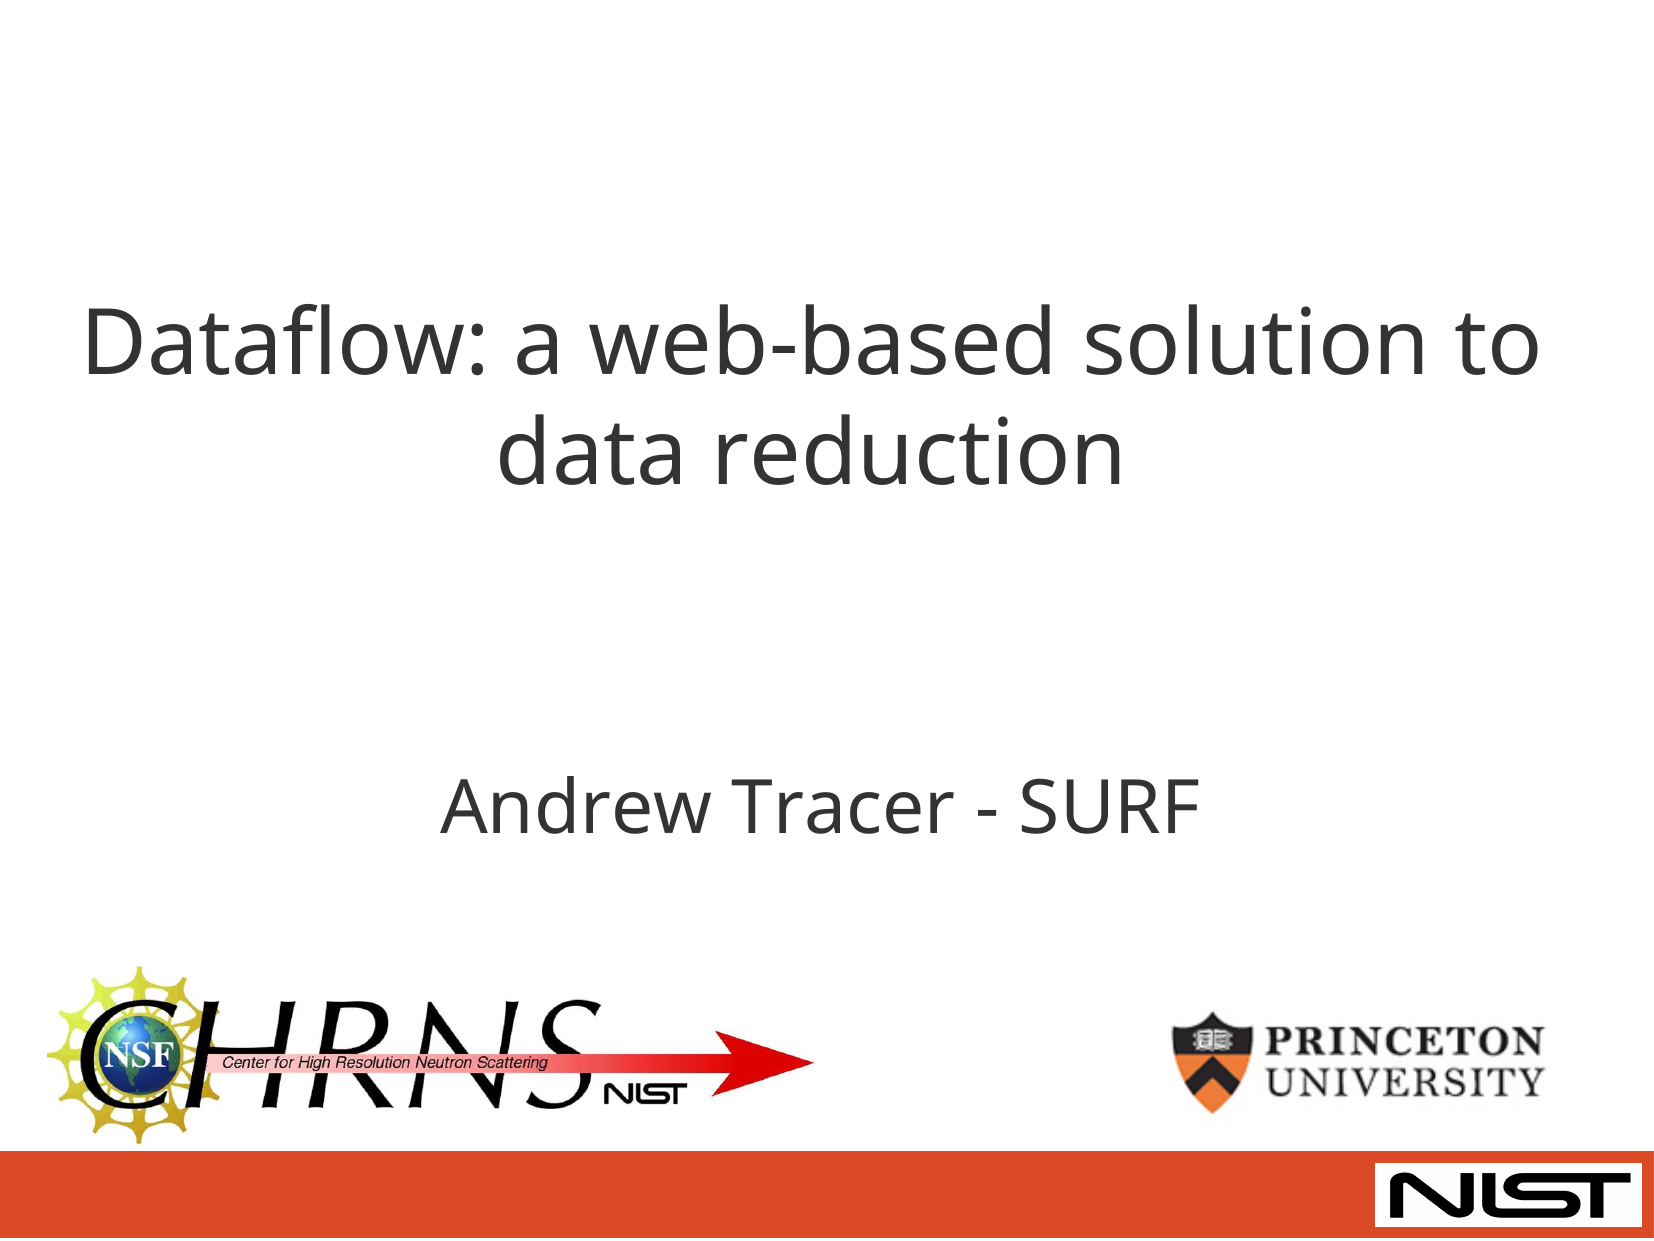

Dataflow: a web-based solution to data reduction
Andrew Tracer - SURF